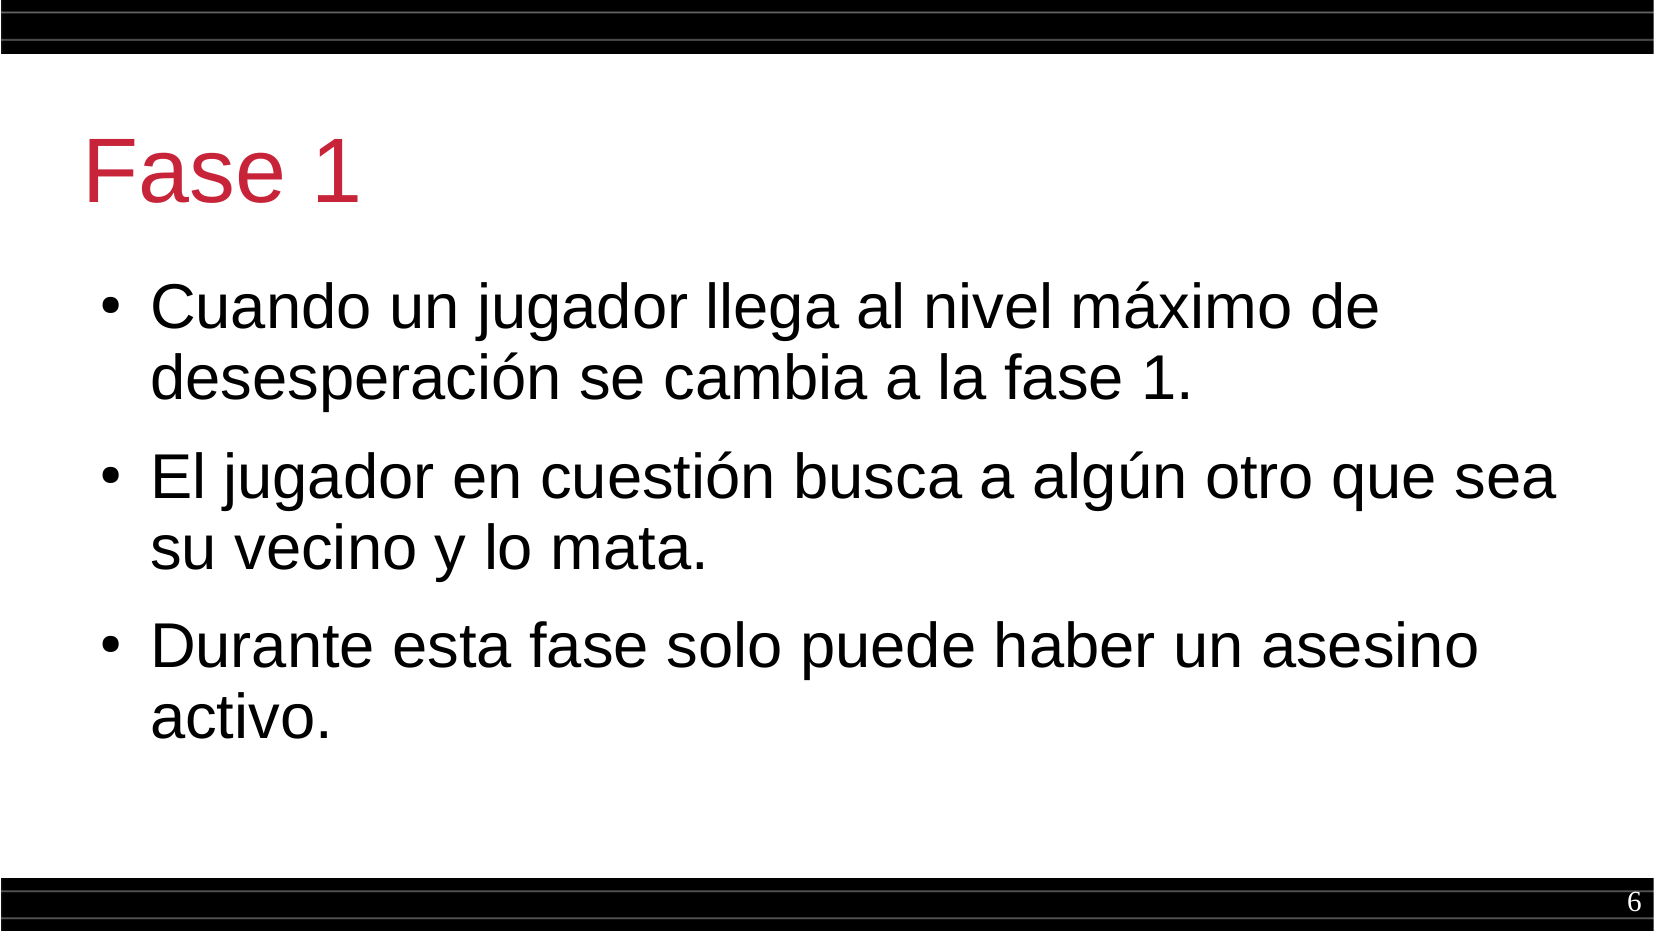

# Fase 1
Cuando un jugador llega al nivel máximo de desesperación se cambia a la fase 1.
El jugador en cuestión busca a algún otro que sea su vecino y lo mata.
Durante esta fase solo puede haber un asesino activo.